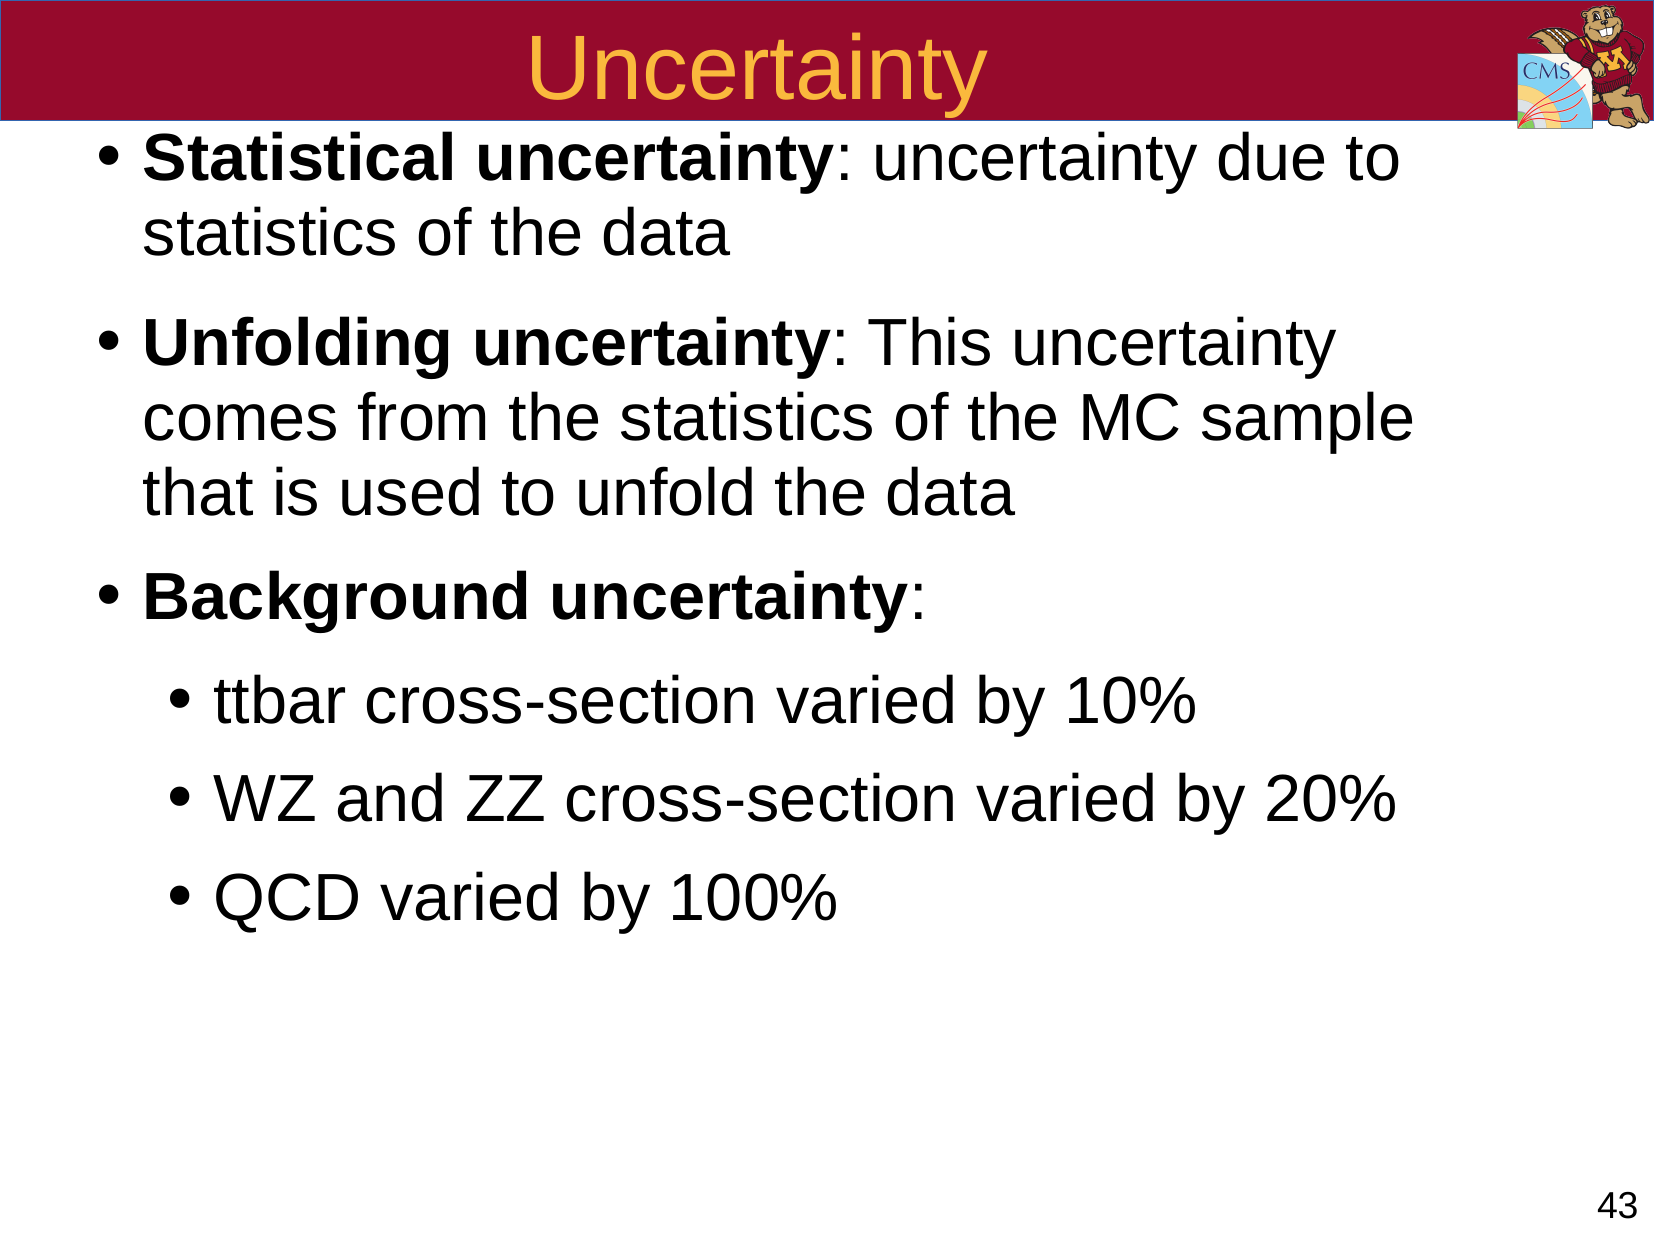

# Uncertainty
Statistical uncertainty: uncertainty due to statistics of the data
Unfolding uncertainty: This uncertainty comes from the statistics of the MC sample that is used to unfold the data
Background uncertainty:
ttbar cross-section varied by 10%
WZ and ZZ cross-section varied by 20%
QCD varied by 100%
43